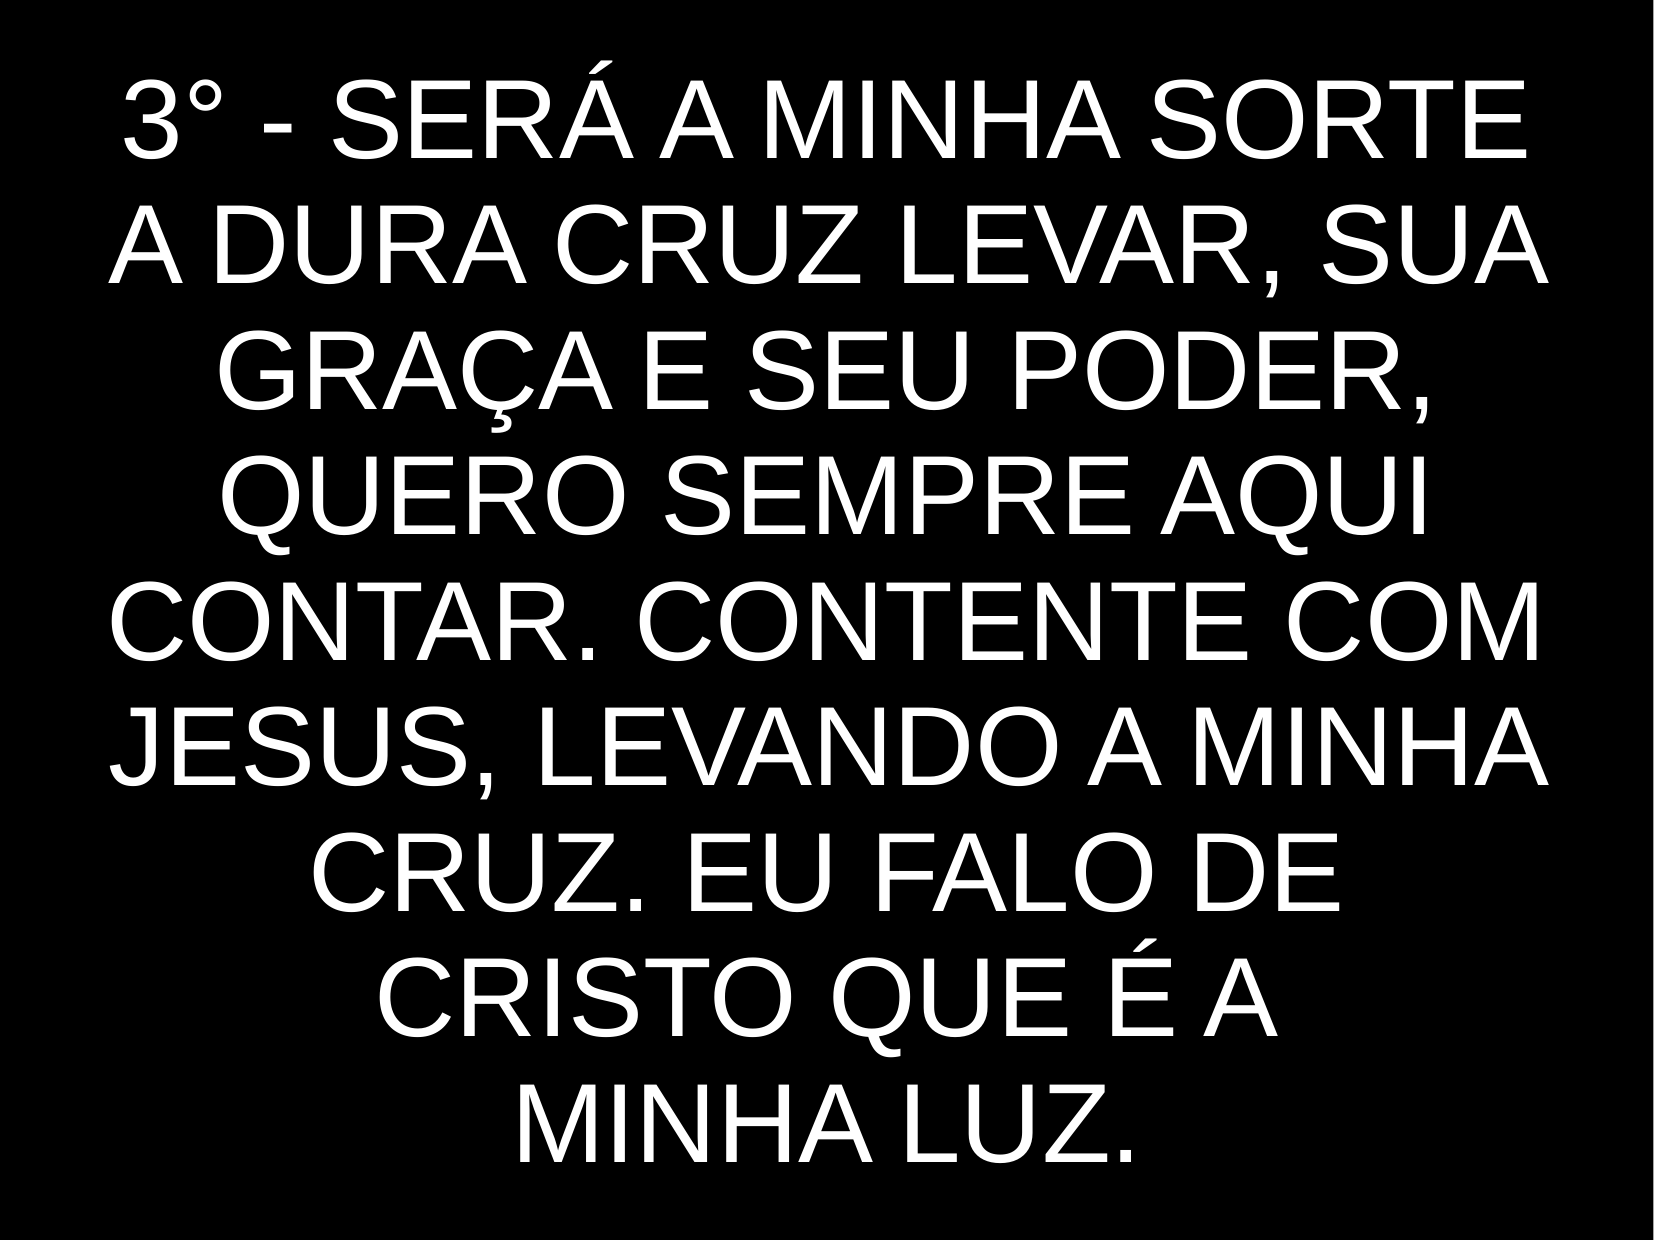

# 3° - SERÁ A MINHA SORTE A DURA CRUZ LEVAR, SUA GRAÇA E SEU PODER, QUERO SEMPRE AQUI CONTAR. CONTENTE COM JESUS, LEVANDO A MINHA CRUZ. EU FALO DE CRISTO QUE É A
MINHA LUZ.